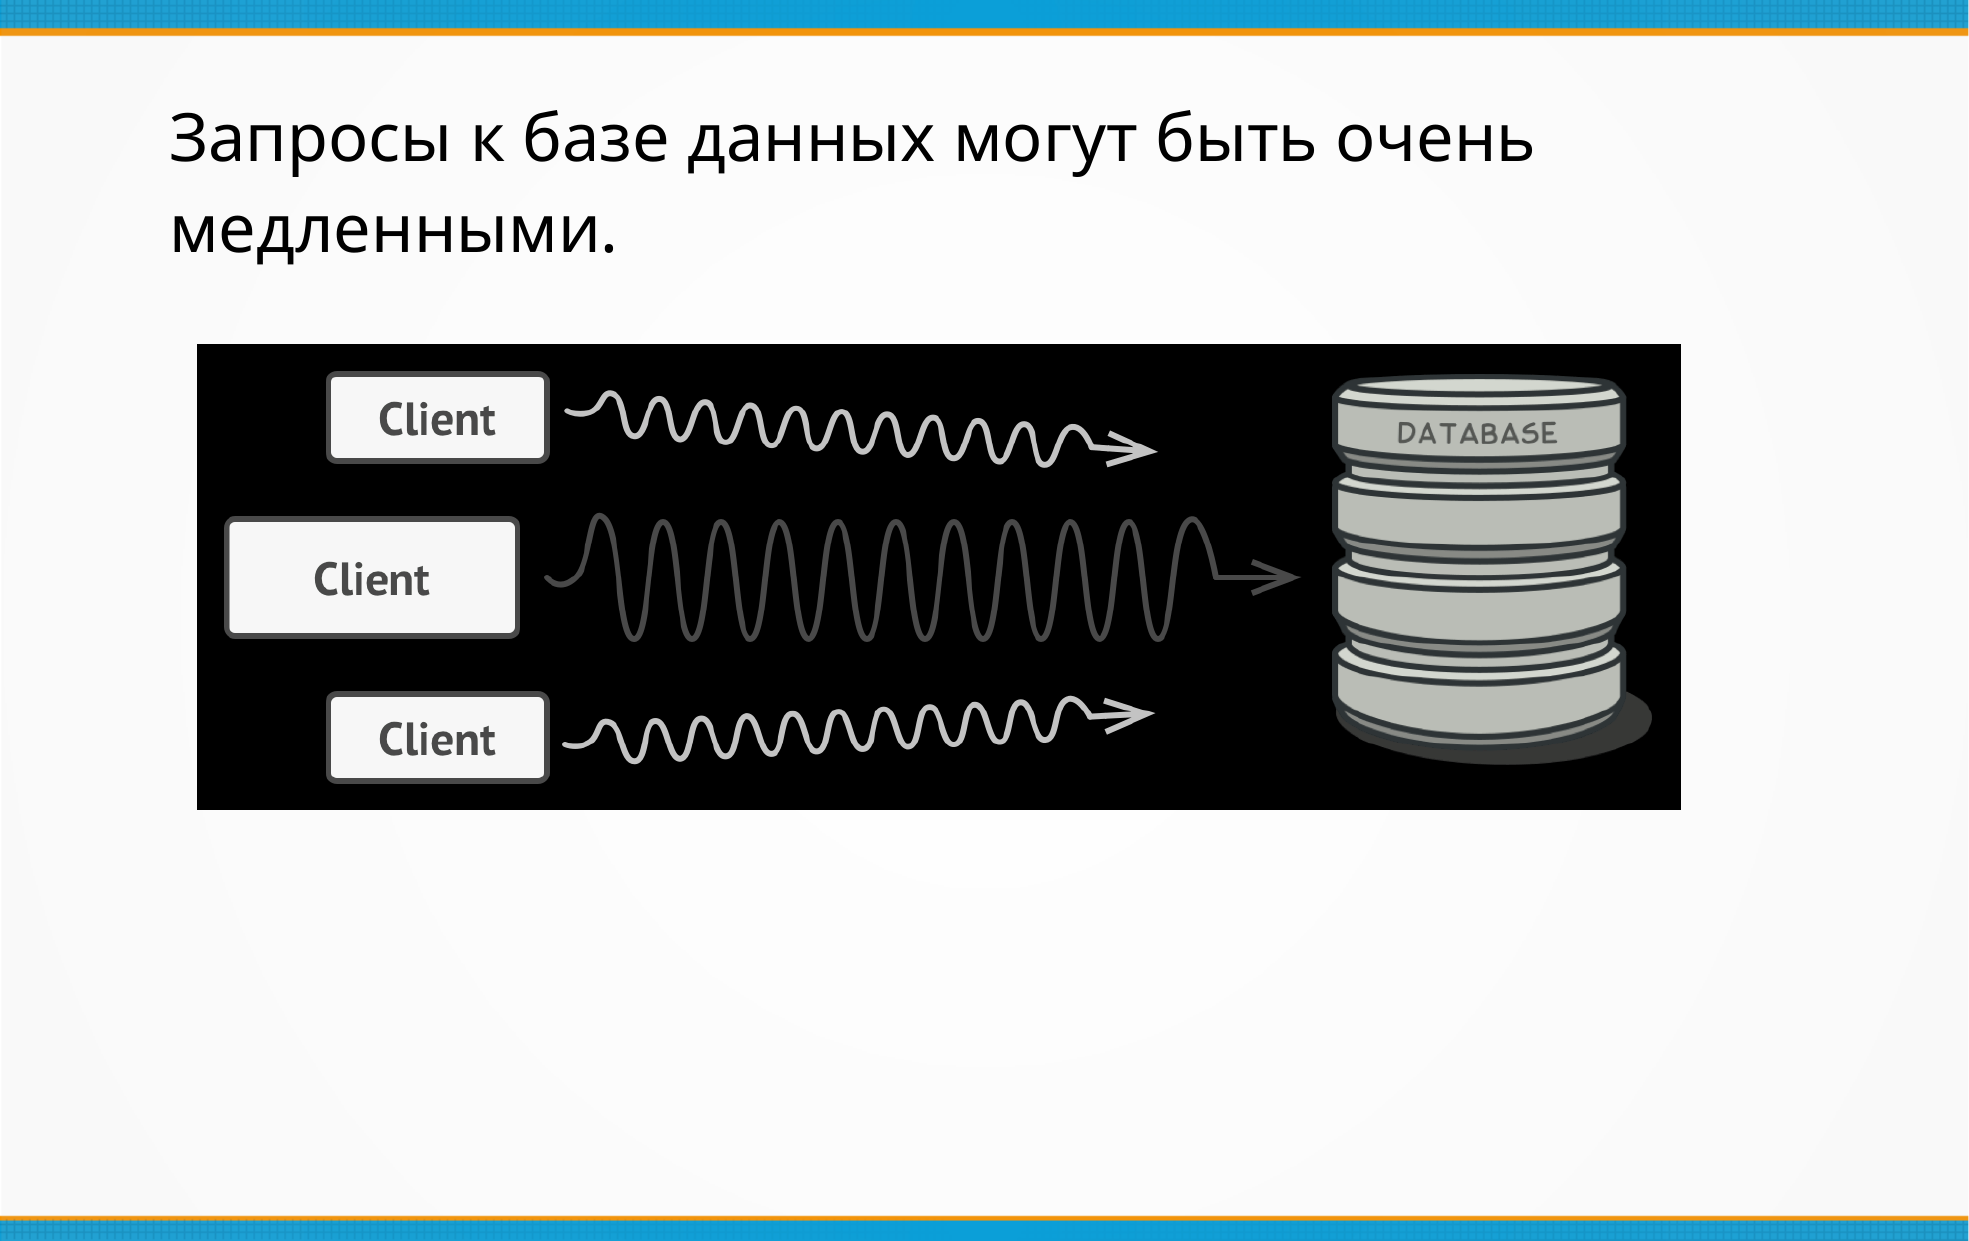

# Запросы к базе данных могут быть очень медленными.